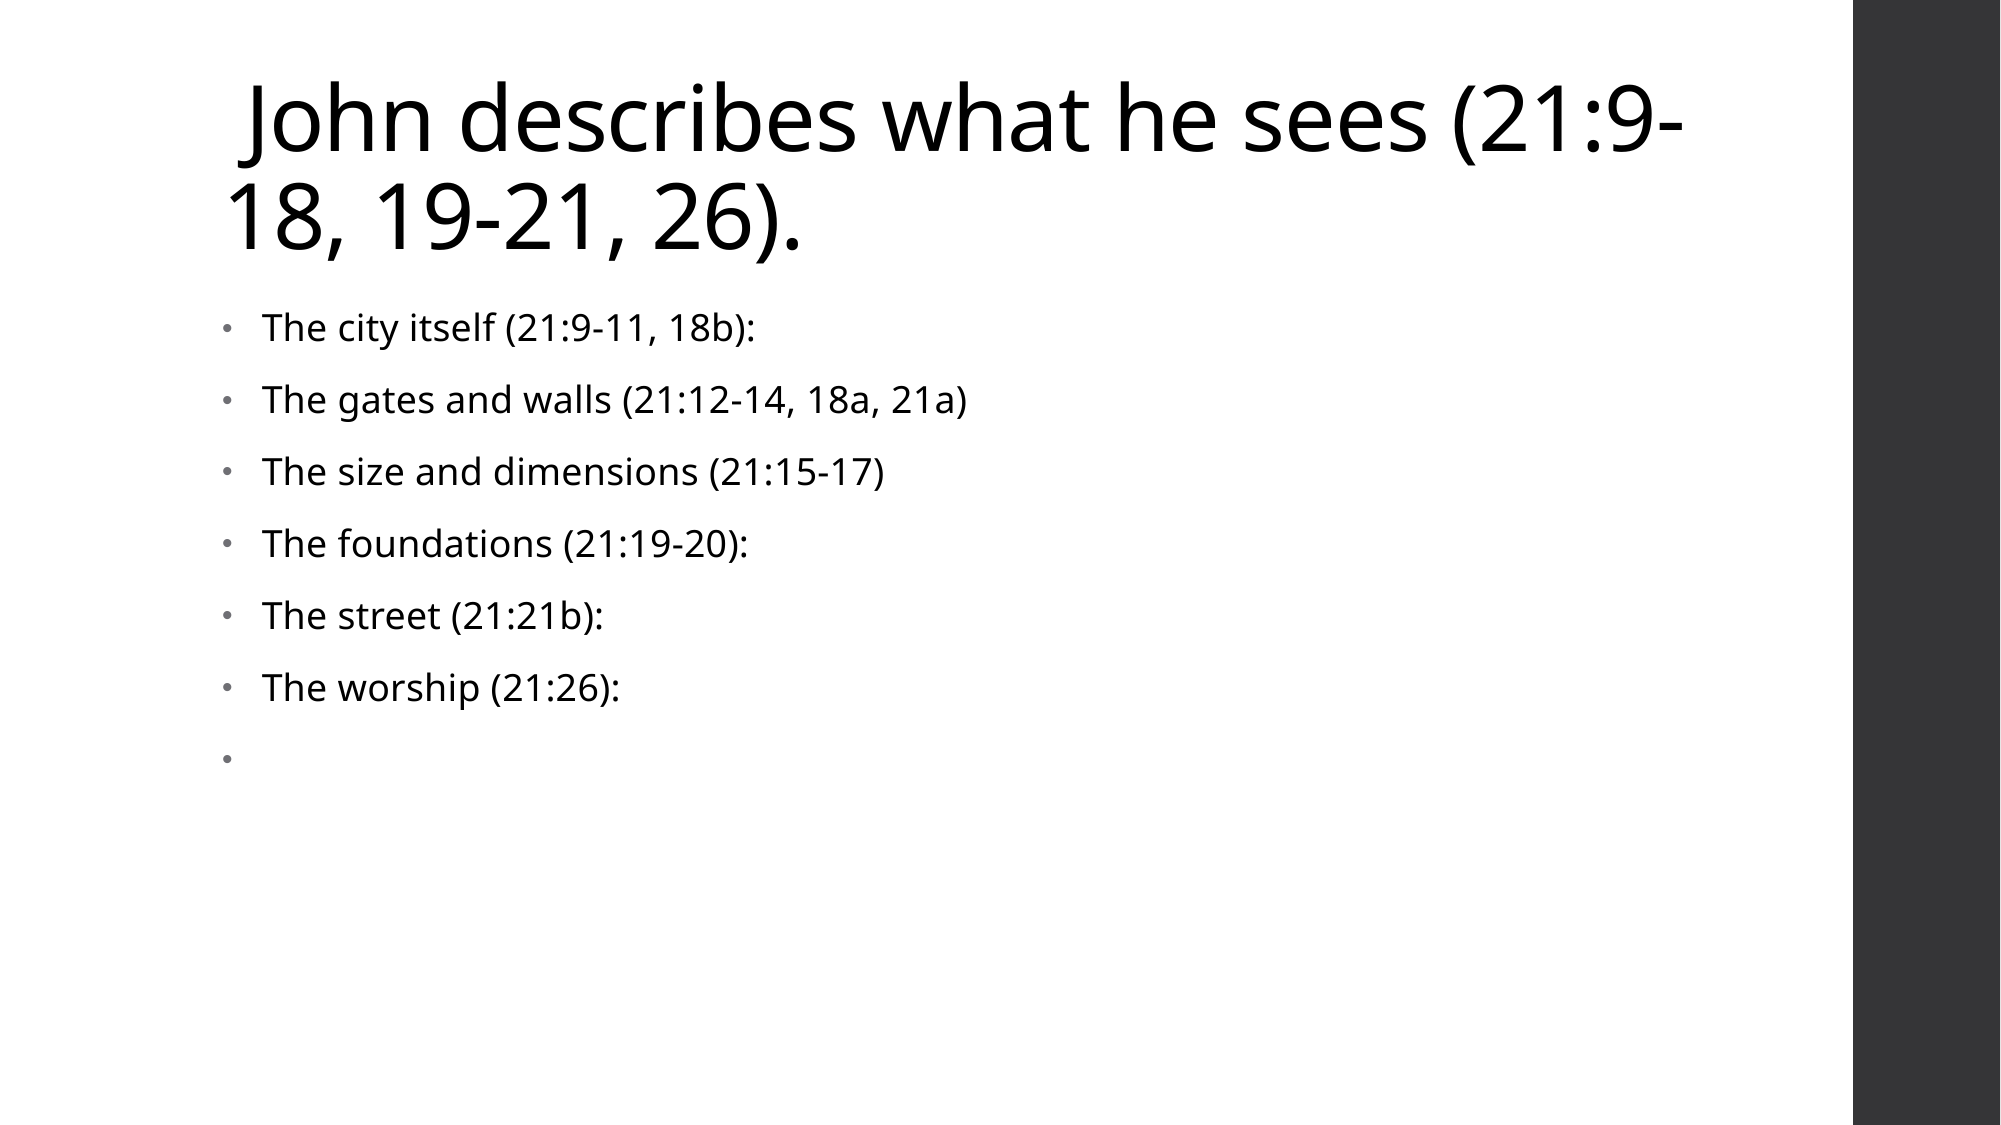

# John describes what he sees (21:9-18, 19-21, 26).
 The city itself (21:9-11, 18b):
 The gates and walls (21:12-14, 18a, 21a)
 The size and dimensions (21:15-17)
 The foundations (21:19-20):
 The street (21:21b):
 The worship (21:26):